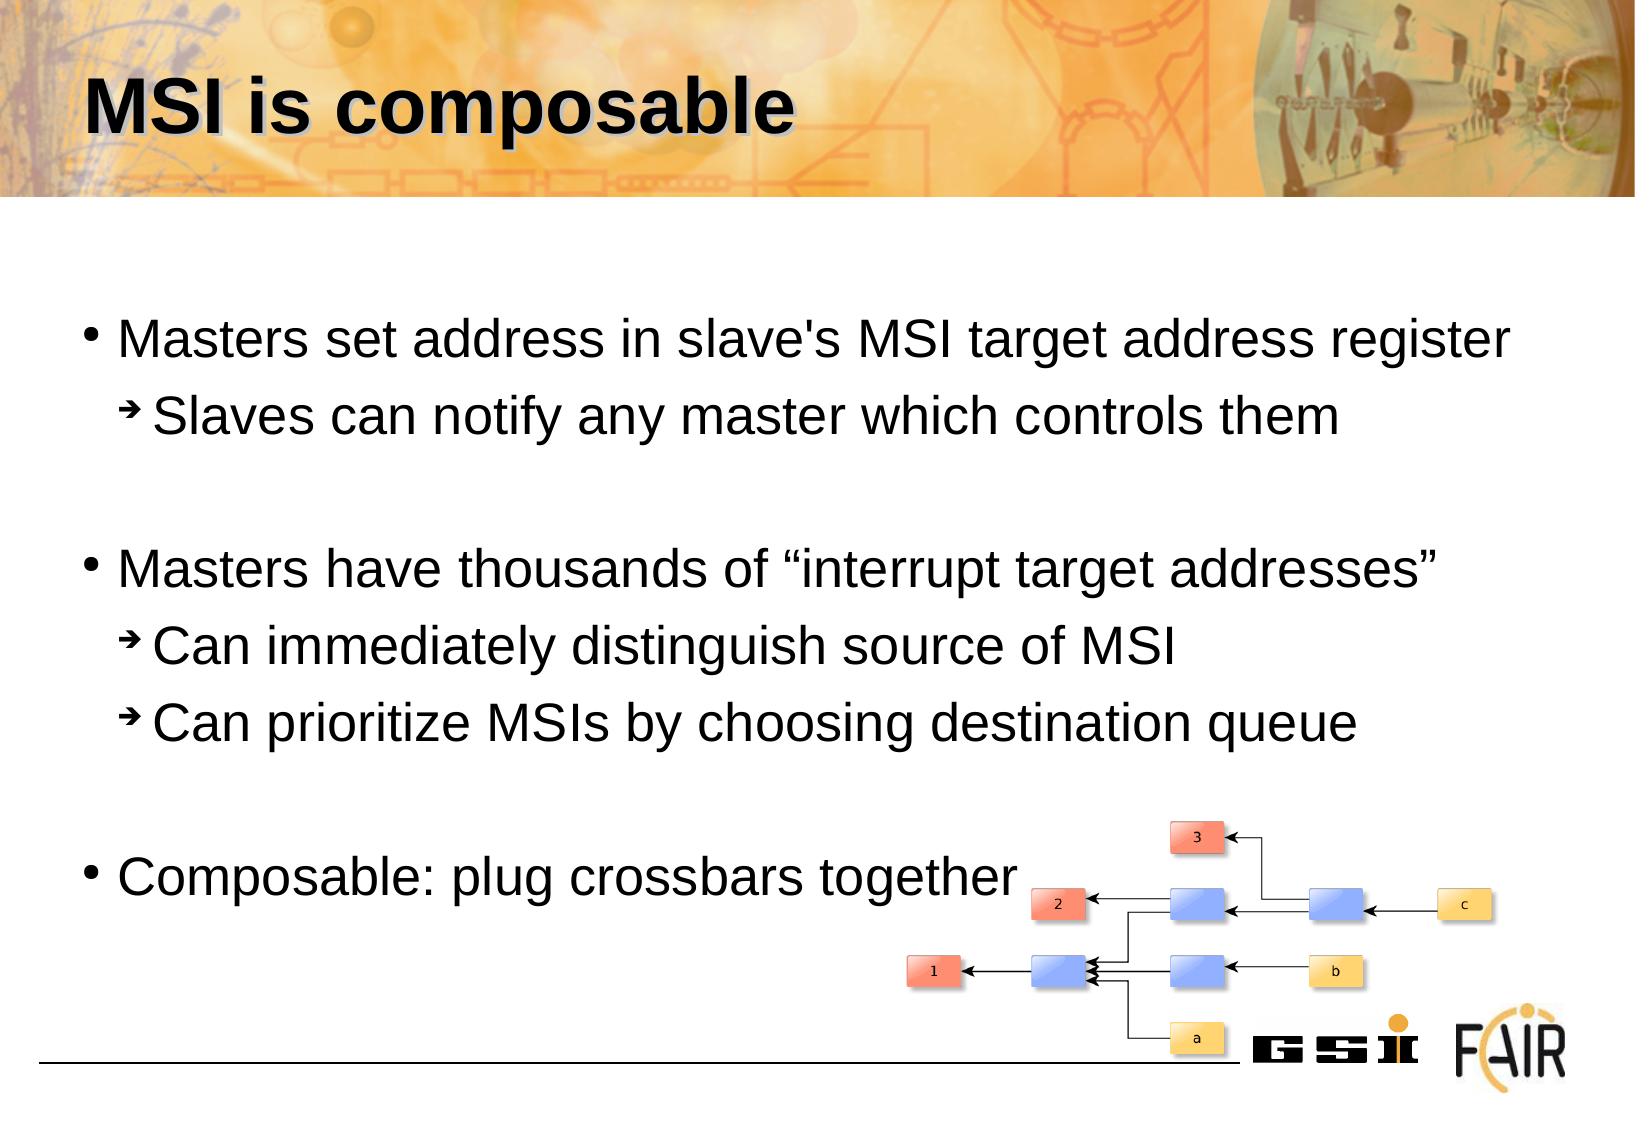

# MSI is composable
Masters set address in slave's MSI target address register
Slaves can notify any master which controls them
Masters have thousands of “interrupt target addresses”
Can immediately distinguish source of MSI
Can prioritize MSIs by choosing destination queue
Composable: plug crossbars together